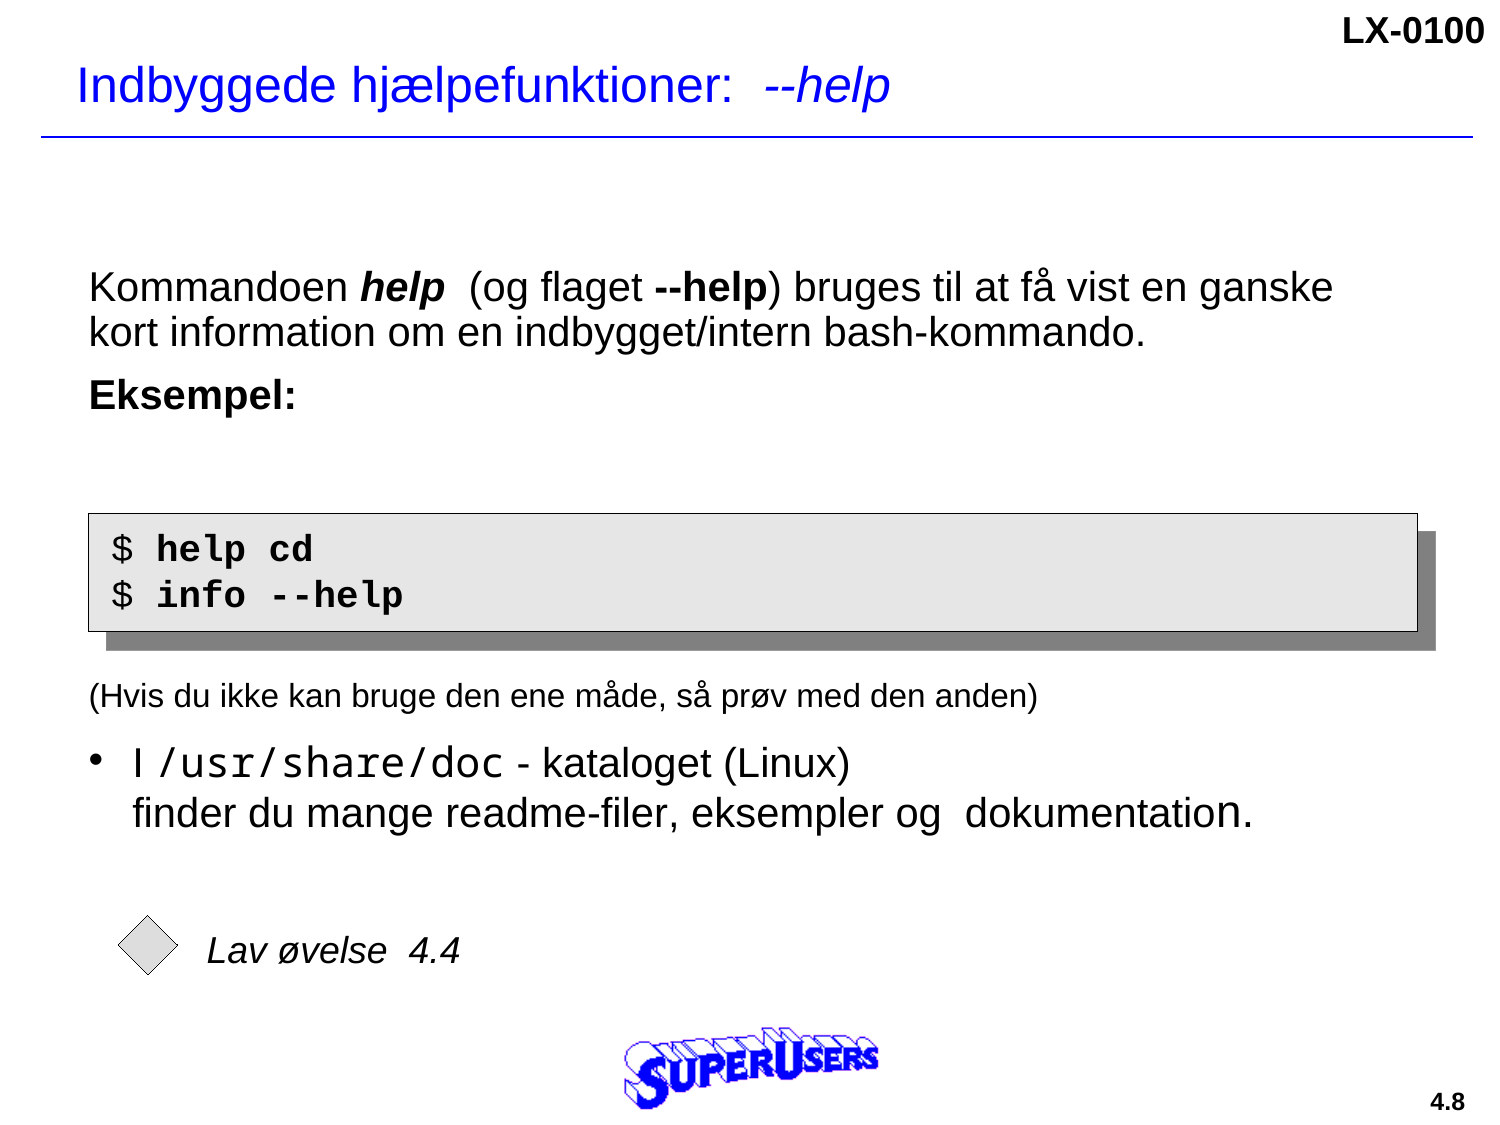

# Indbyggede hjælpefunktioner: --help
Kommandoen help (og flaget --help) bruges til at få vist en ganske kort information om en indbygget/intern bash-kommando.
Eksempel:
 $ help cd
 $ info --help
(Hvis du ikke kan bruge den ene måde, så prøv med den anden)
I /usr/share/doc - kataloget (Linux)
finder du mange readme-filer, eksempler og dokumentation.
Lav øvelse 4.4